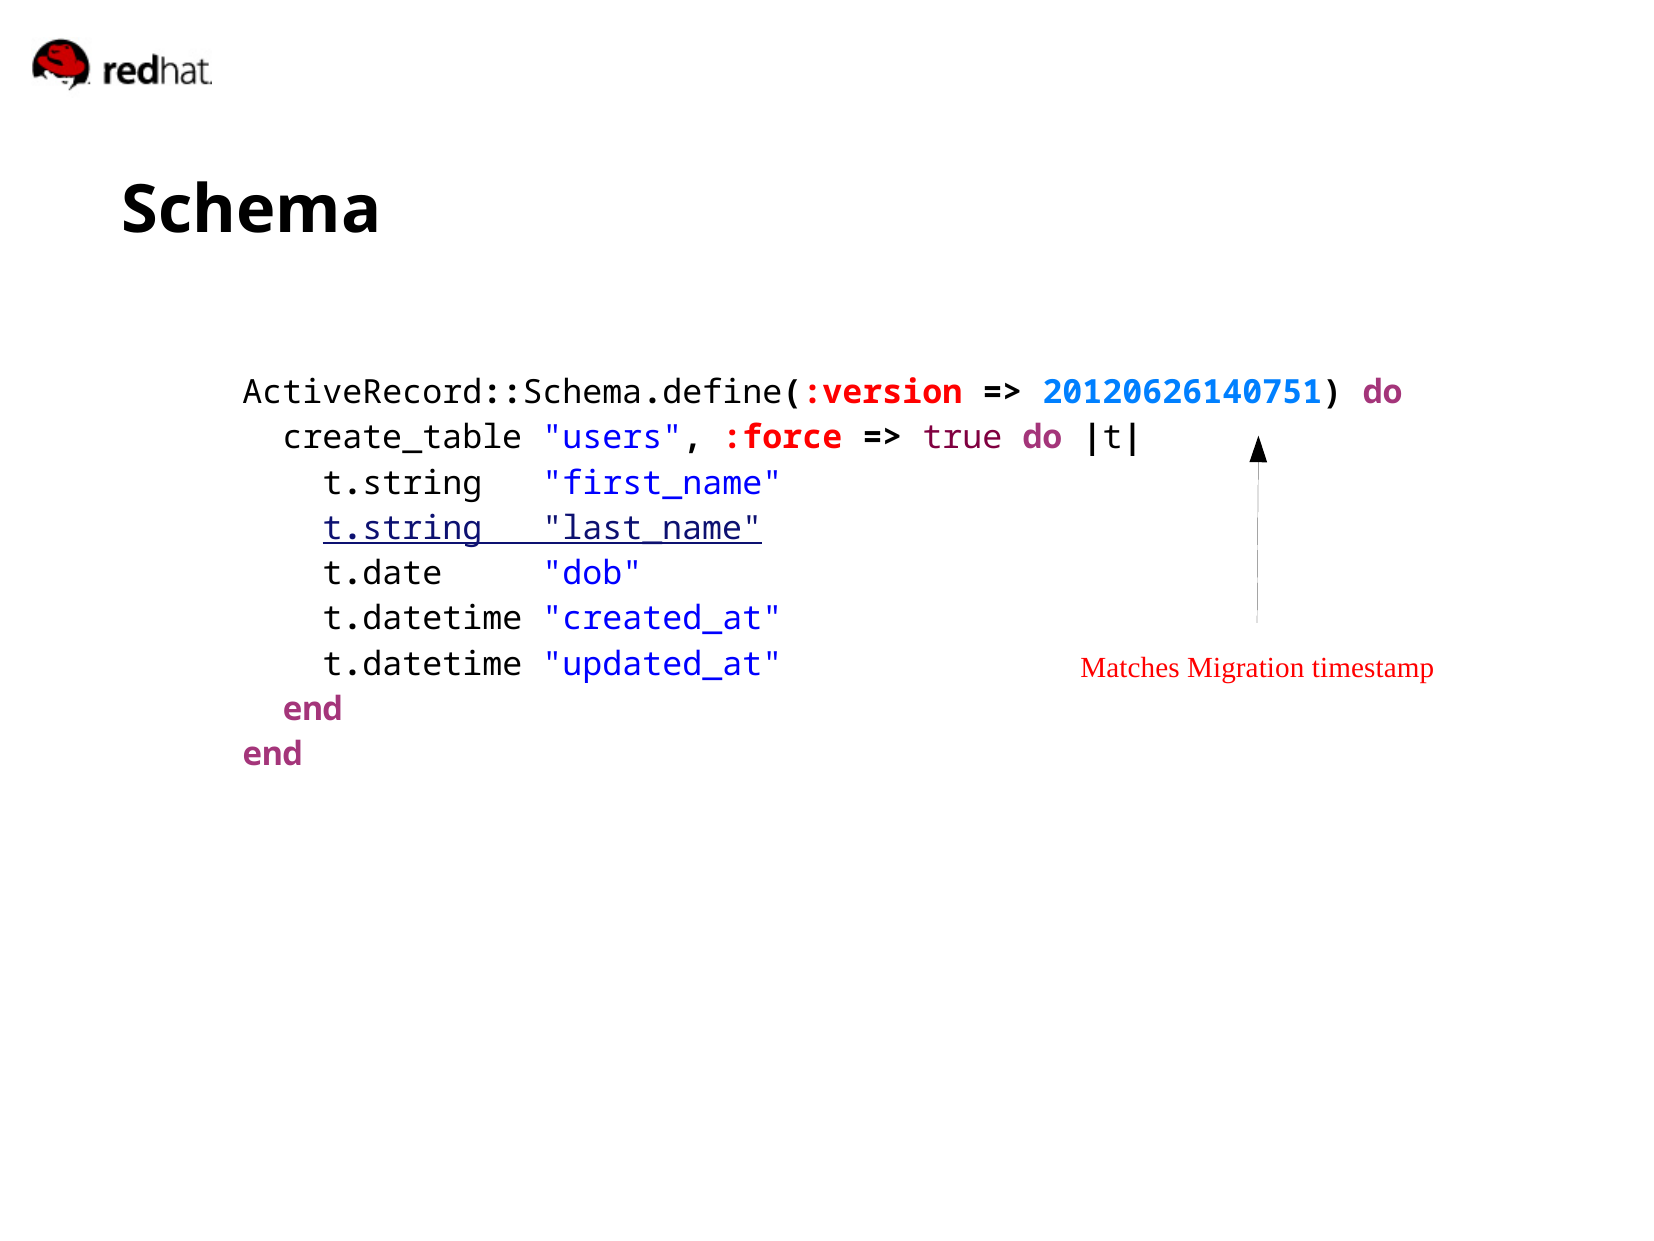

# Schema
ActiveRecord::Schema.define(:version => 20120626140751) do
 create_table "users", :force => true do |t|
 t.string "first_name"
 t.string "last_name"
 t.date "dob"
 t.datetime "created_at"
 t.datetime "updated_at"
 end
end
Matches Migration timestamp